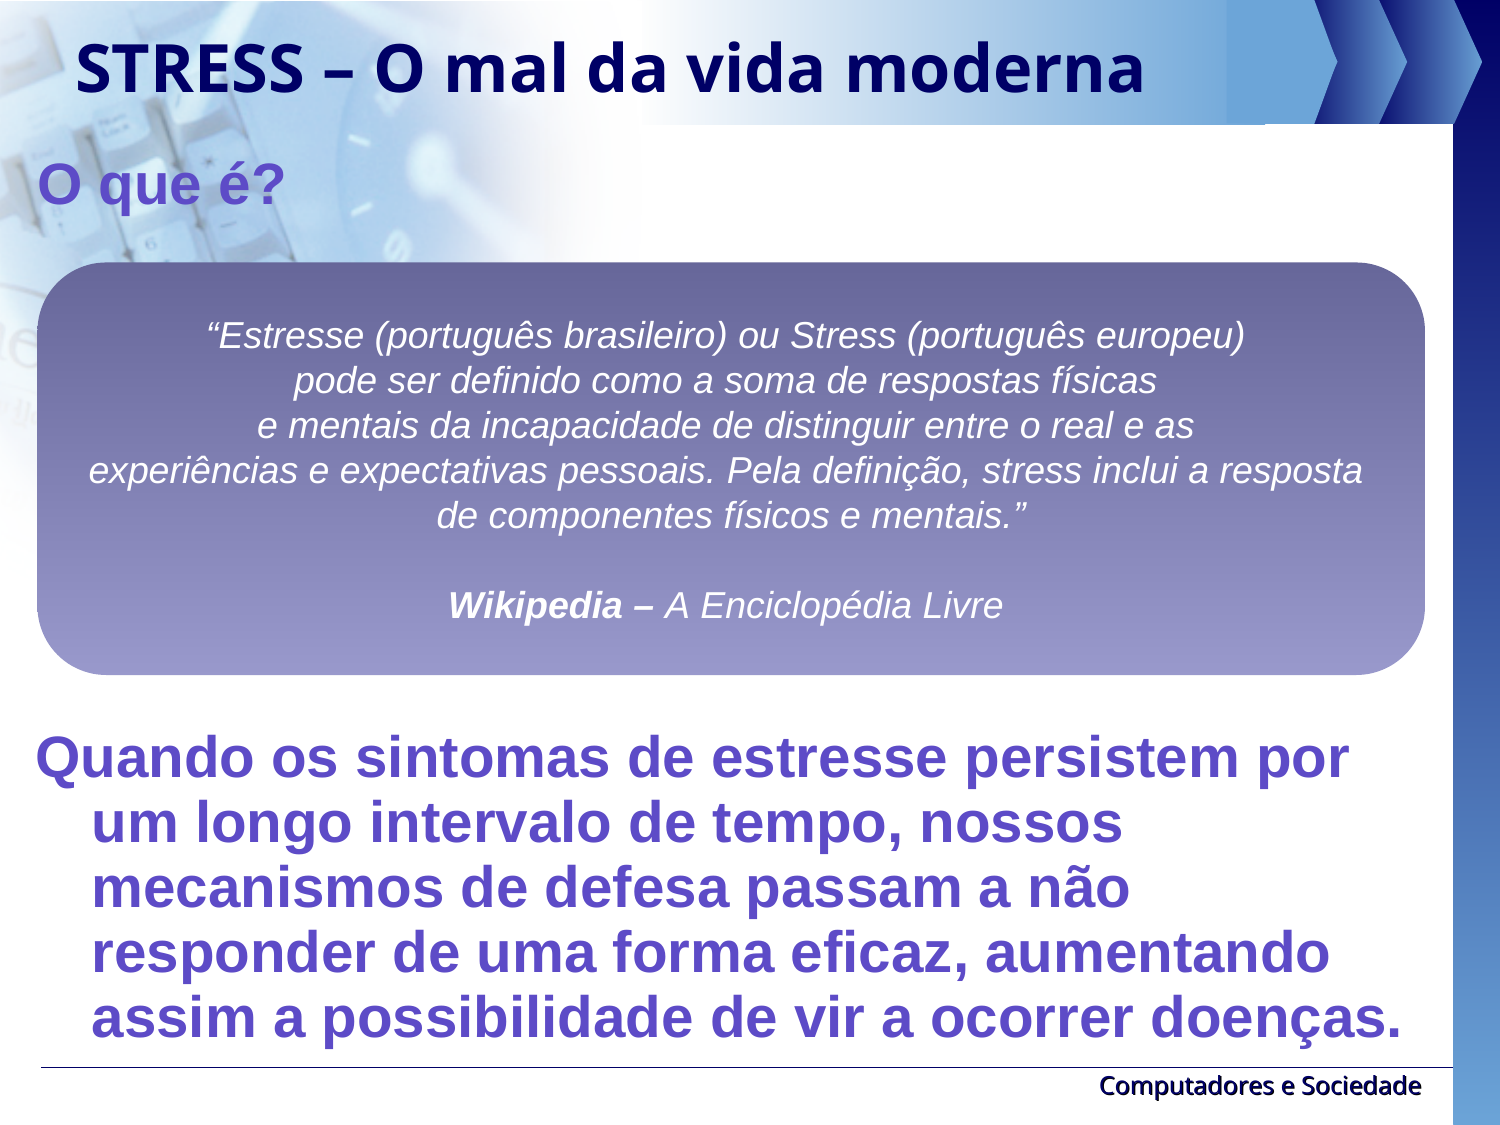

# STRESS – O mal da vida moderna
O que é?
“Estresse (português brasileiro) ou Stress (português europeu)
pode ser definido como a soma de respostas físicas
e mentais da incapacidade de distinguir entre o real e as
experiências e expectativas pessoais. Pela definição, stress inclui a resposta
de componentes físicos e mentais.”
Wikipedia – A Enciclopédia Livre
Quando os sintomas de estresse persistem por um longo intervalo de tempo, nossos mecanismos de defesa passam a não responder de uma forma eficaz, aumentando assim a possibilidade de vir a ocorrer doenças.